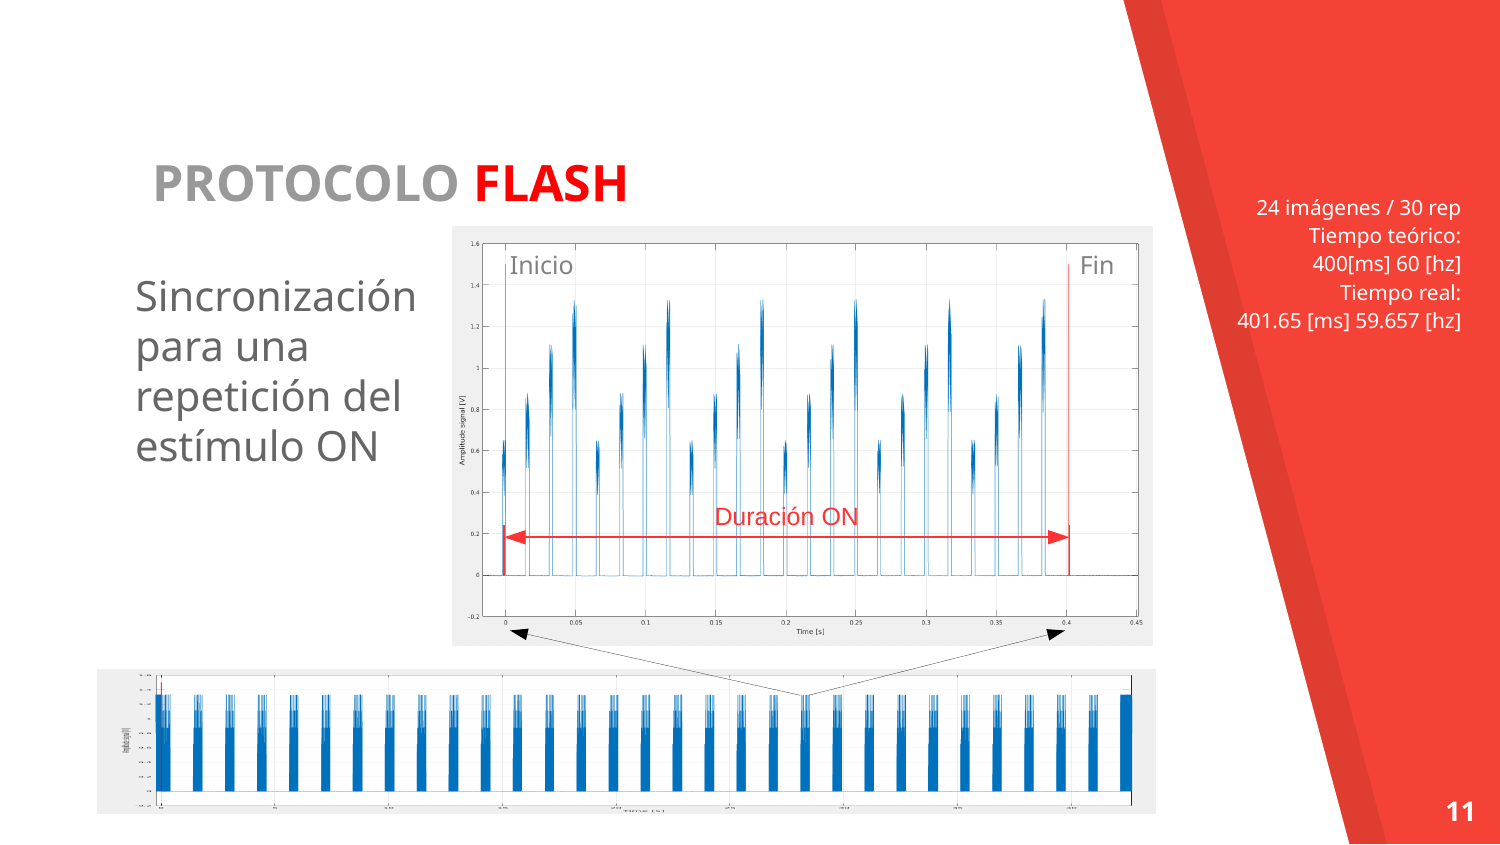

PROTOCOLO FLASH
24 imágenes / 30 rep
Tiempo teórico:
 400[ms] 60 [hz]
Tiempo real:
 401.65 [ms] 59.657 [hz]
Inicio
Fin
# Sincronización para una repetición del estímulo ON